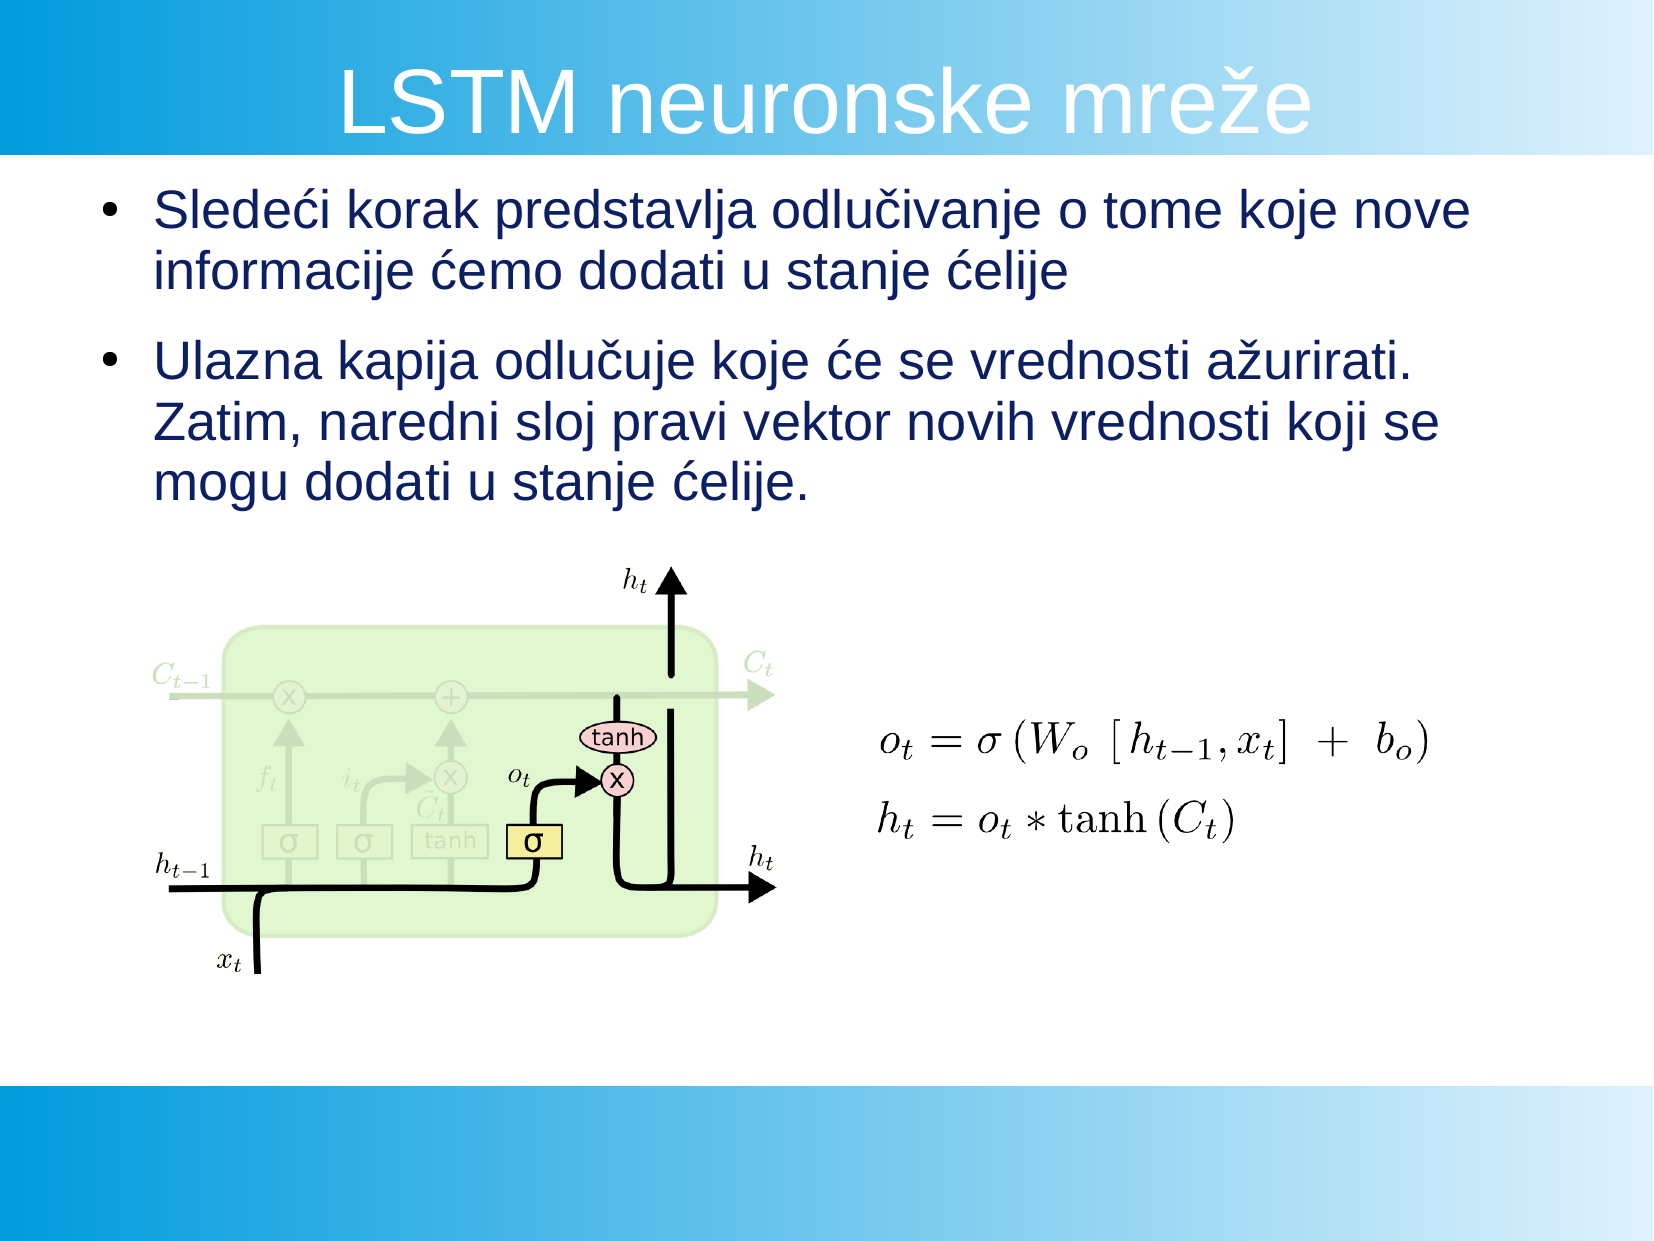

# LSTM neuronske mreže
Sledeći korak predstavlja odlučivanje o tome koje nove informacije ćemo dodati u stanje ćelije
Ulazna kapija odlučuje koje će se vrednosti ažurirati. Zatim, naredni sloj pravi vektor novih vrednosti koji se mogu dodati u stanje ćelije.